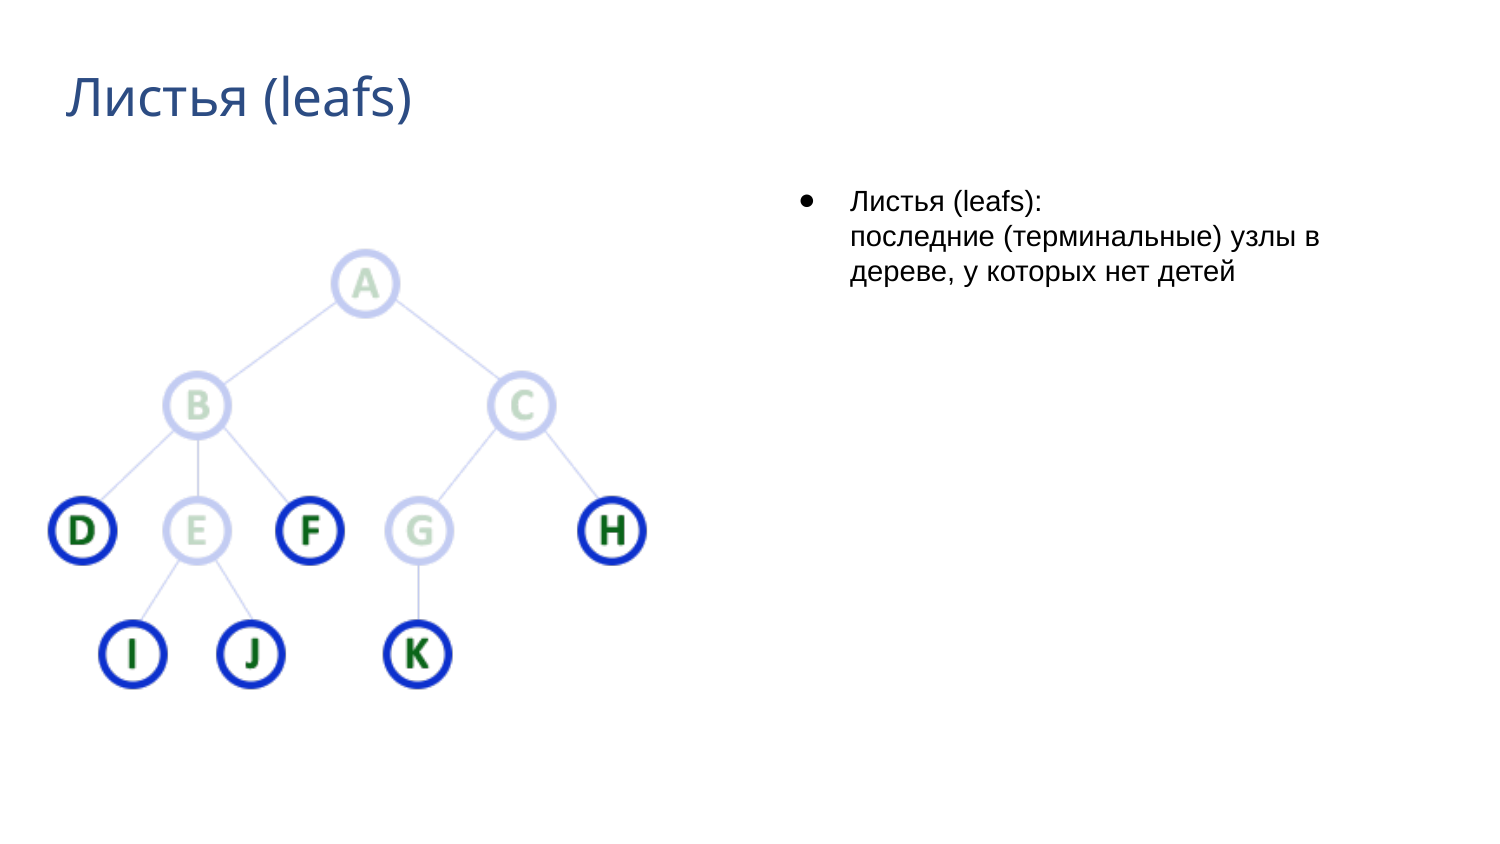

# Листья (leafs)
Листья (leafs):
последние (терминальные) узлы в дереве, у которых нет детей